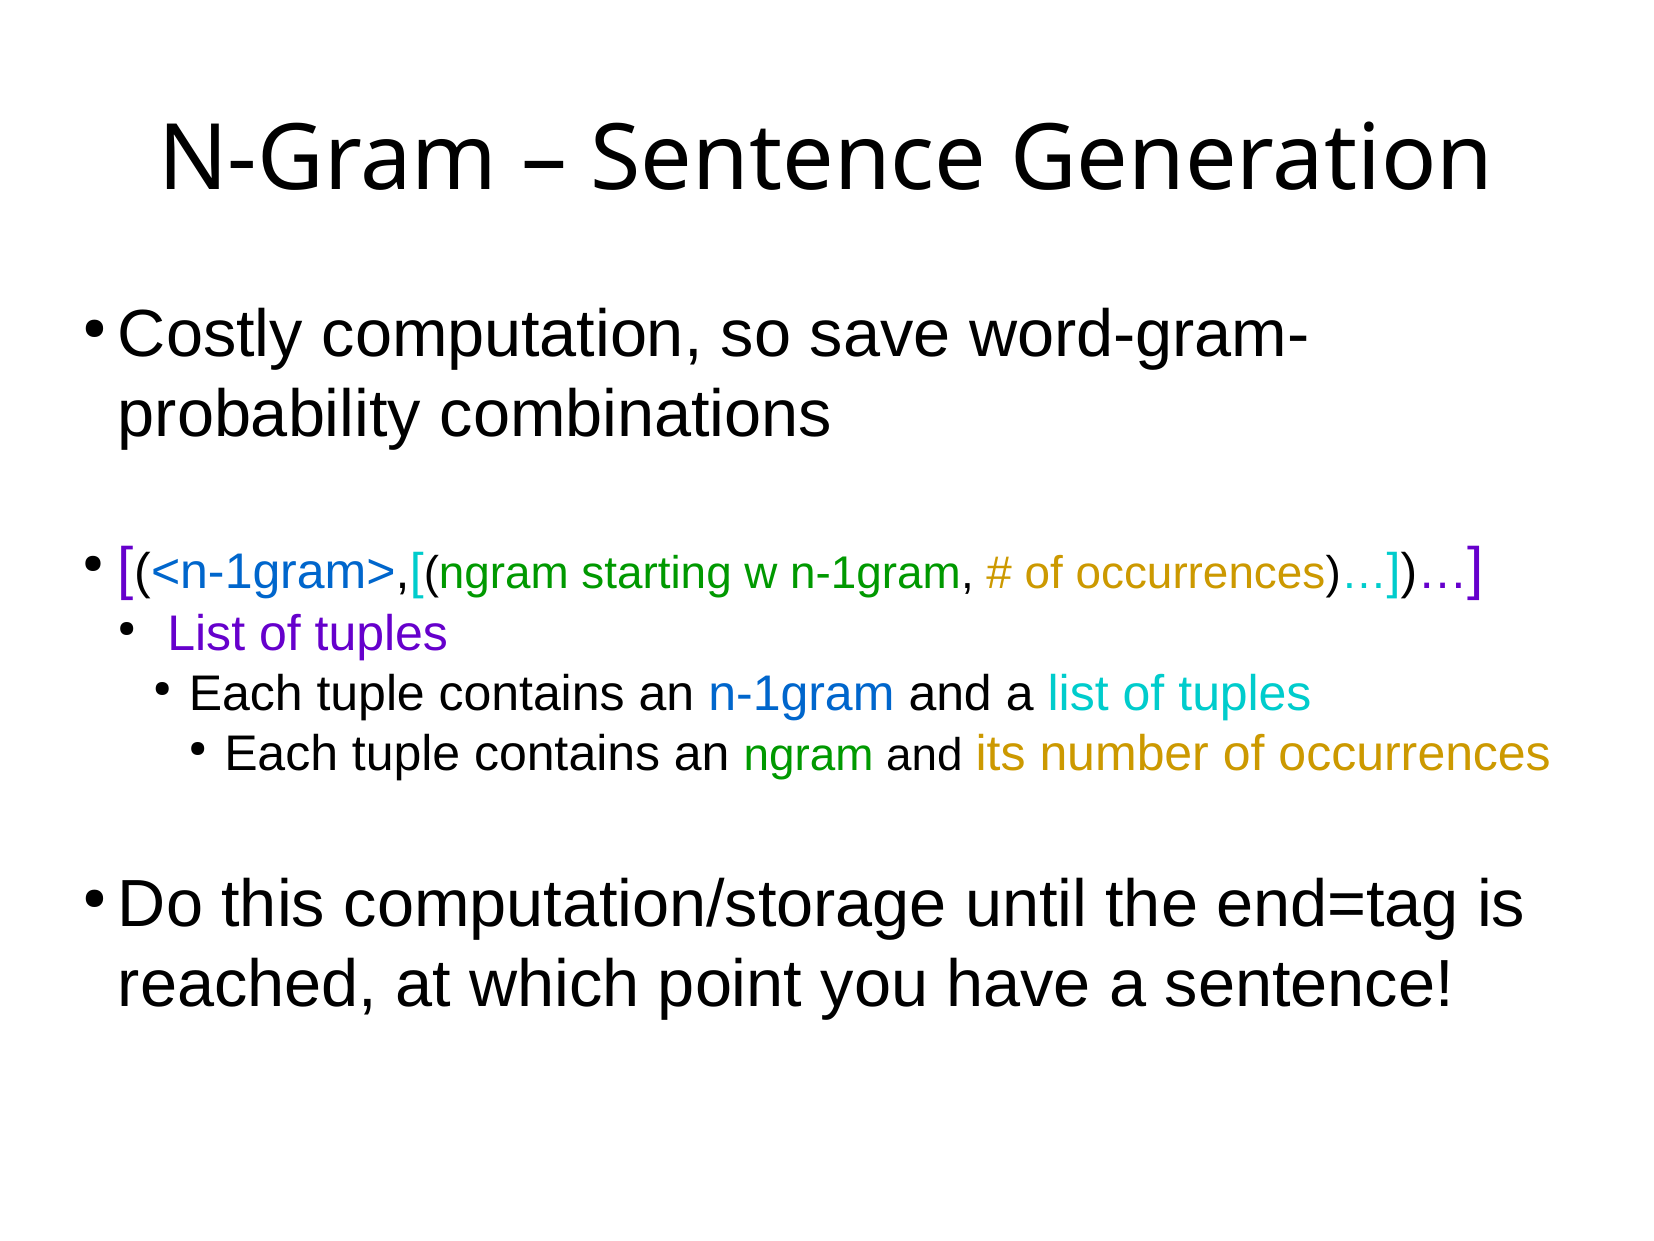

N-Gram – Sentence Generation
Costly computation, so save word-gram-probability combinations
[(<n-1gram>,[(ngram starting w n-1gram, # of occurrences)…])…]
 List of tuples
Each tuple contains an n-1gram and a list of tuples
Each tuple contains an ngram and its number of occurrences
Do this computation/storage until the end=tag is reached, at which point you have a sentence!